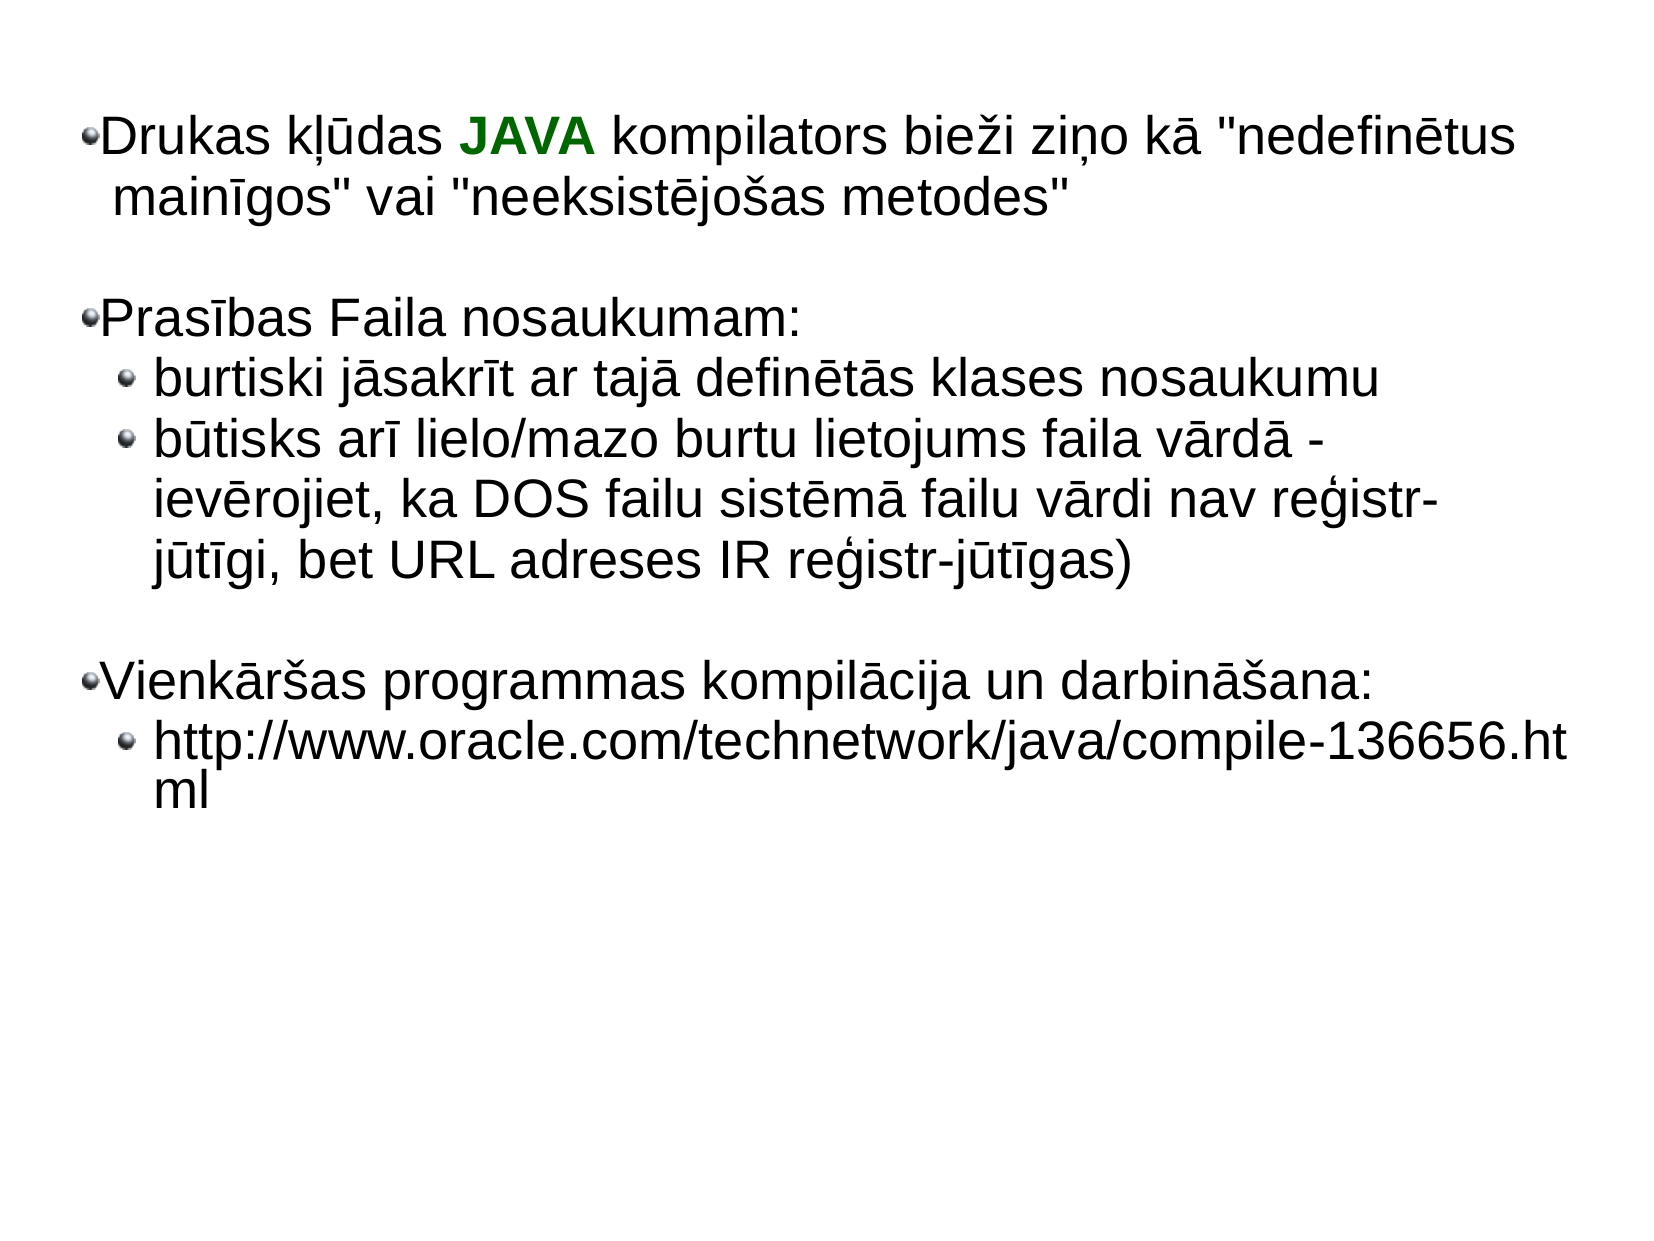

# Drukas kļūdas JAVA kompilators bieži ziņo kā "nedefinētus mainīgos" vai "neeksistējošas metodes"
Prasības Faila nosaukumam:
burtiski jāsakrīt ar tajā definētās klases nosaukumu
būtisks arī lielo/mazo burtu lietojums faila vārdā - ievērojiet, ka DOS failu sistēmā failu vārdi nav reģistr-jūtīgi, bet URL adreses IR reģistr-jūtīgas)
Vienkāršas programmas kompilācija un darbināšana:
http://www.oracle.com/technetwork/java/compile-136656.html